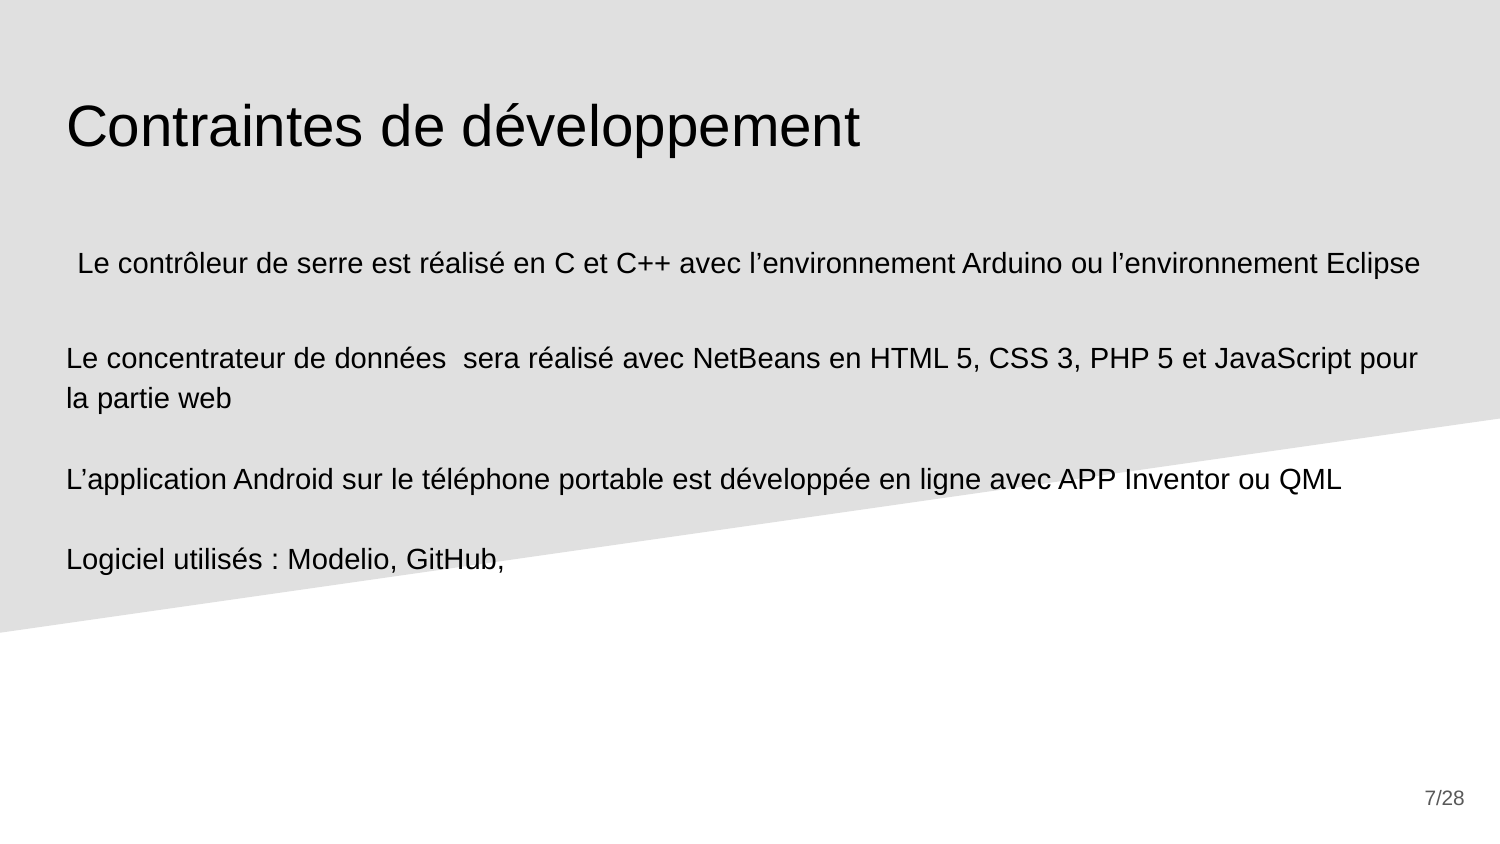

# Contraintes de développement
Le contrôleur de serre est réalisé en C et C++ avec l’environnement Arduino ou l’environnement Eclipse
Le concentrateur de données sera réalisé avec NetBeans en HTML 5, CSS 3, PHP 5 et JavaScript pour la partie web
L’application Android sur le téléphone portable est développée en ligne avec APP Inventor ou QML
Logiciel utilisés : Modelio, GitHub,